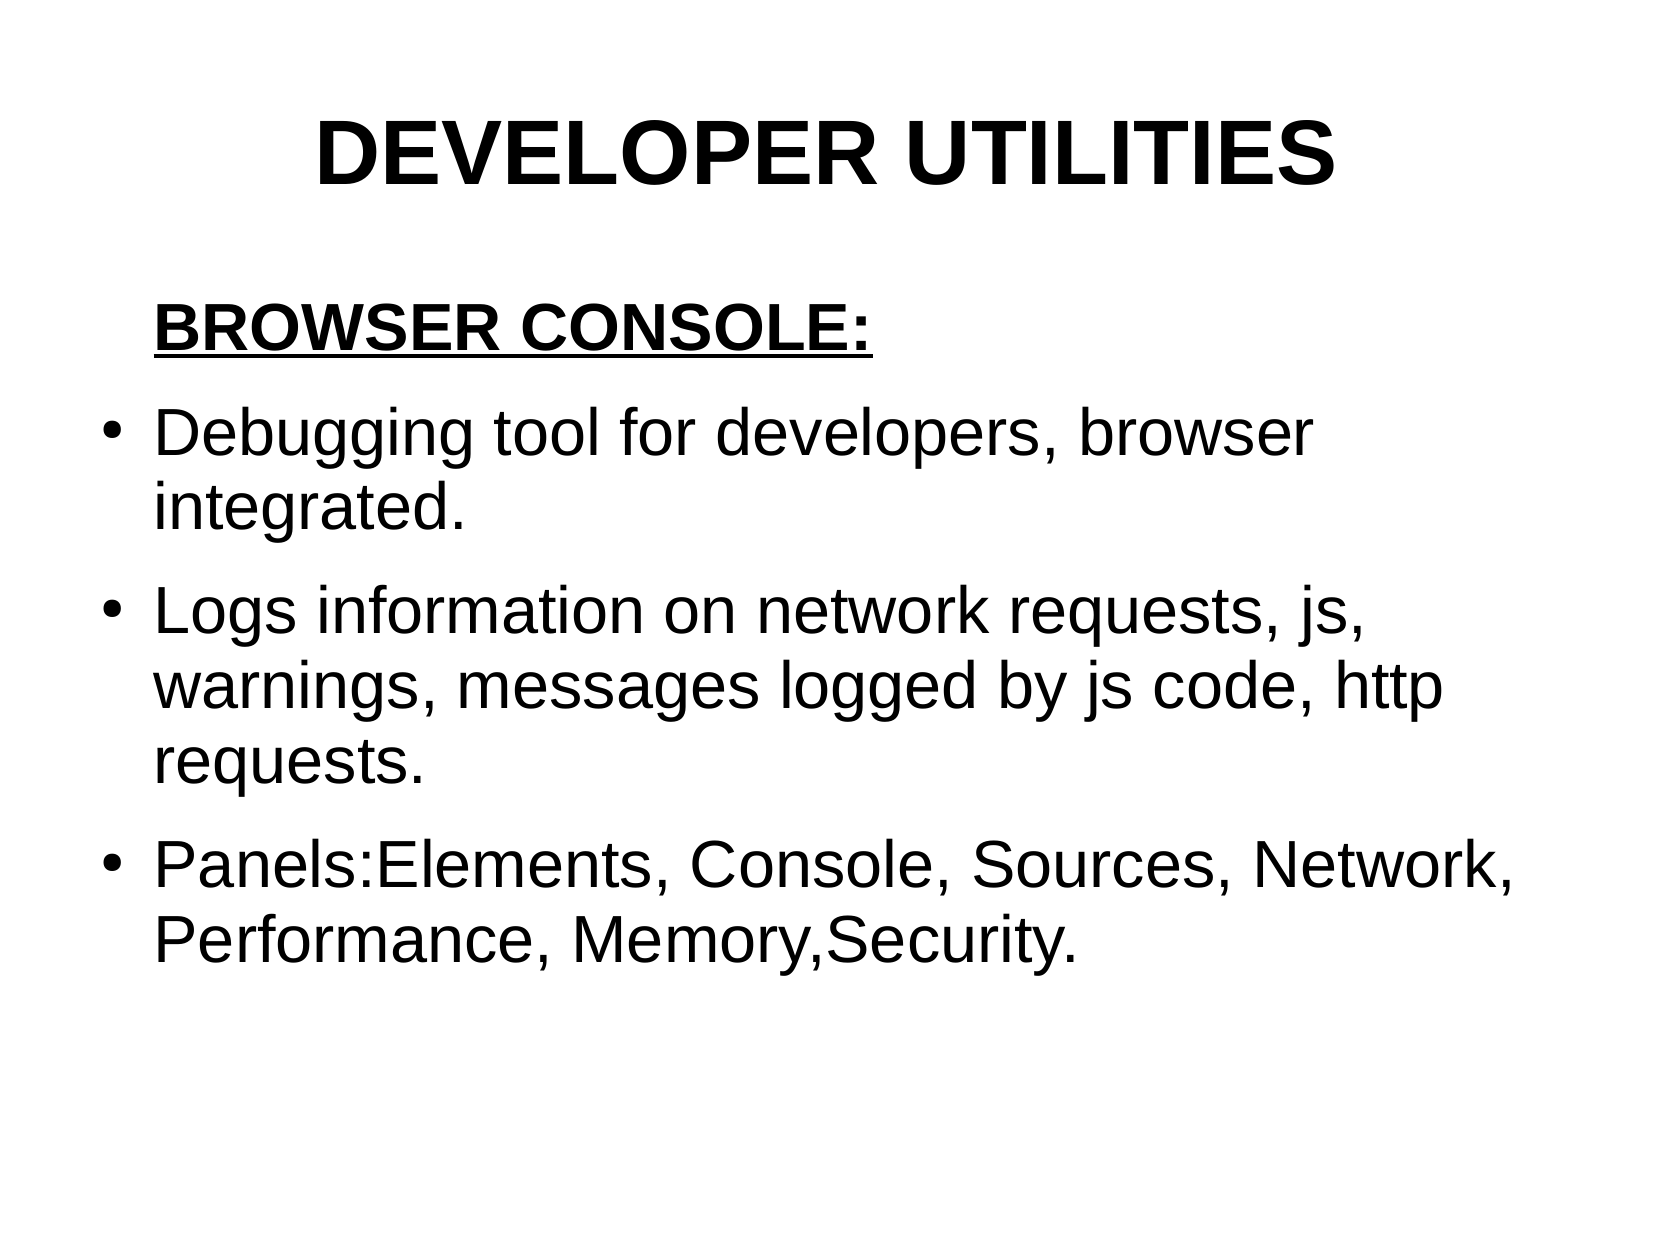

# DEVELOPER UTILITIES
BROWSER CONSOLE:
Debugging tool for developers, browser integrated.
Logs information on network requests, js, warnings, messages logged by js code, http requests.
Panels:Elements, Console, Sources, Network, Performance, Memory,Security.